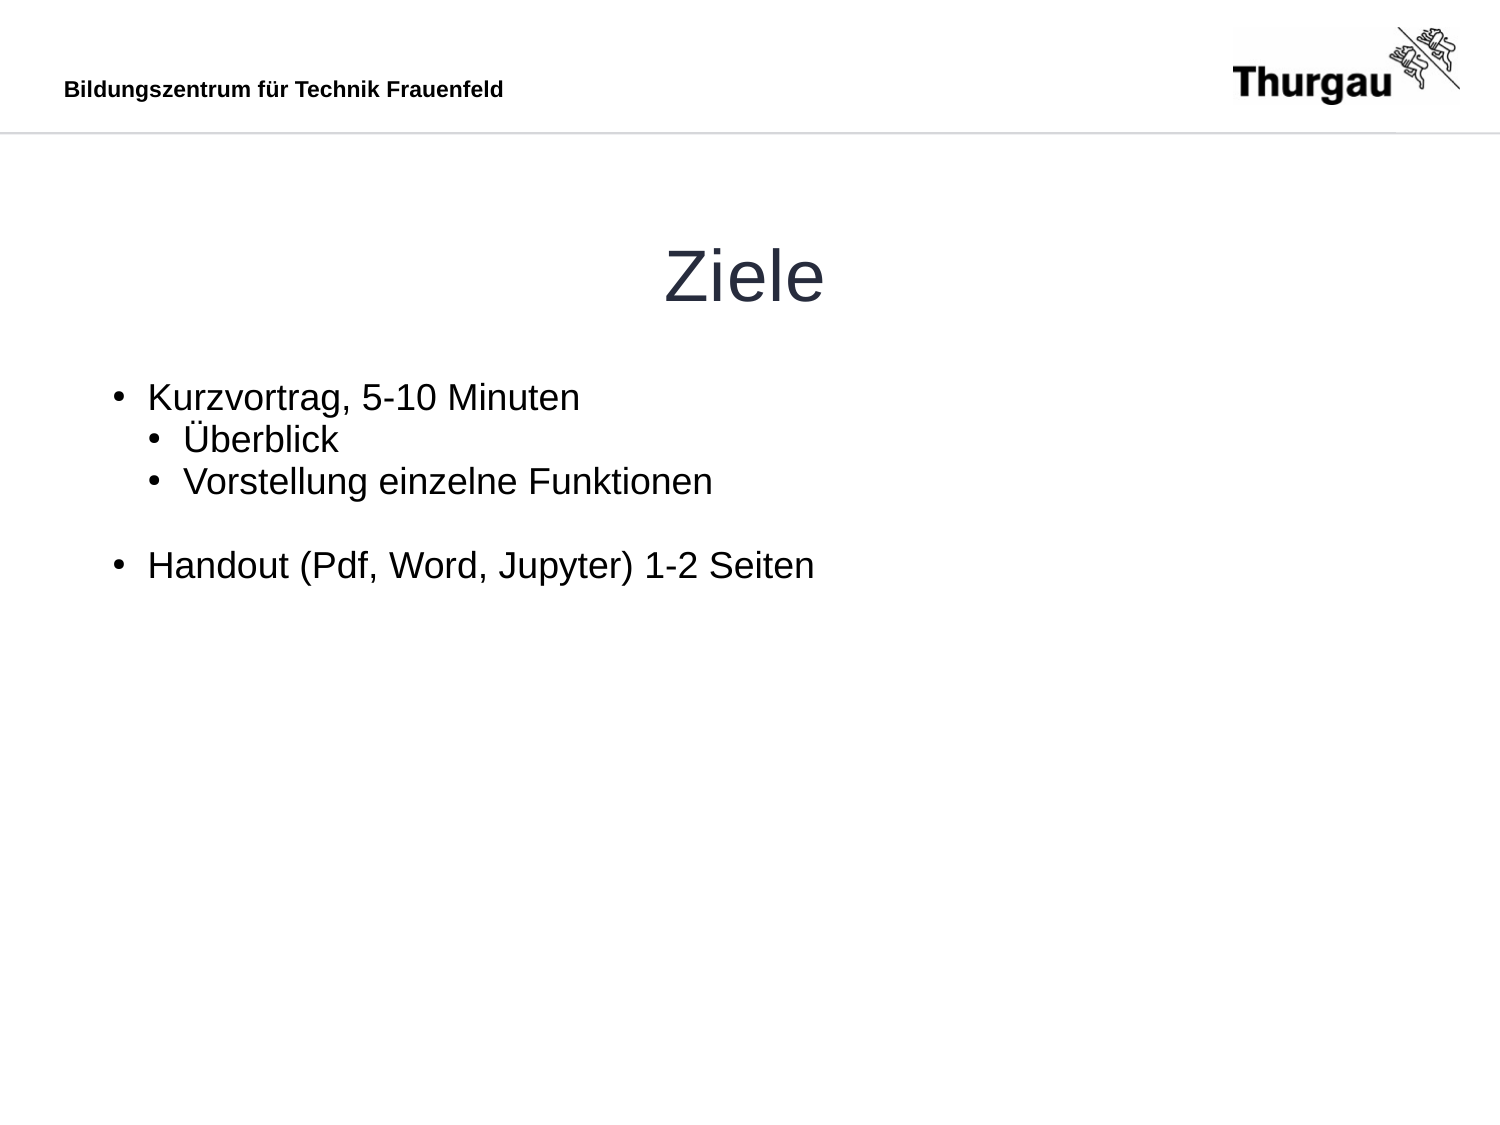

Bildungszentrum für Technik Frauenfeld
Ziele
Kurzvortrag, 5-10 Minuten
Überblick
Vorstellung einzelne Funktionen
Handout (Pdf, Word, Jupyter) 1-2 Seiten